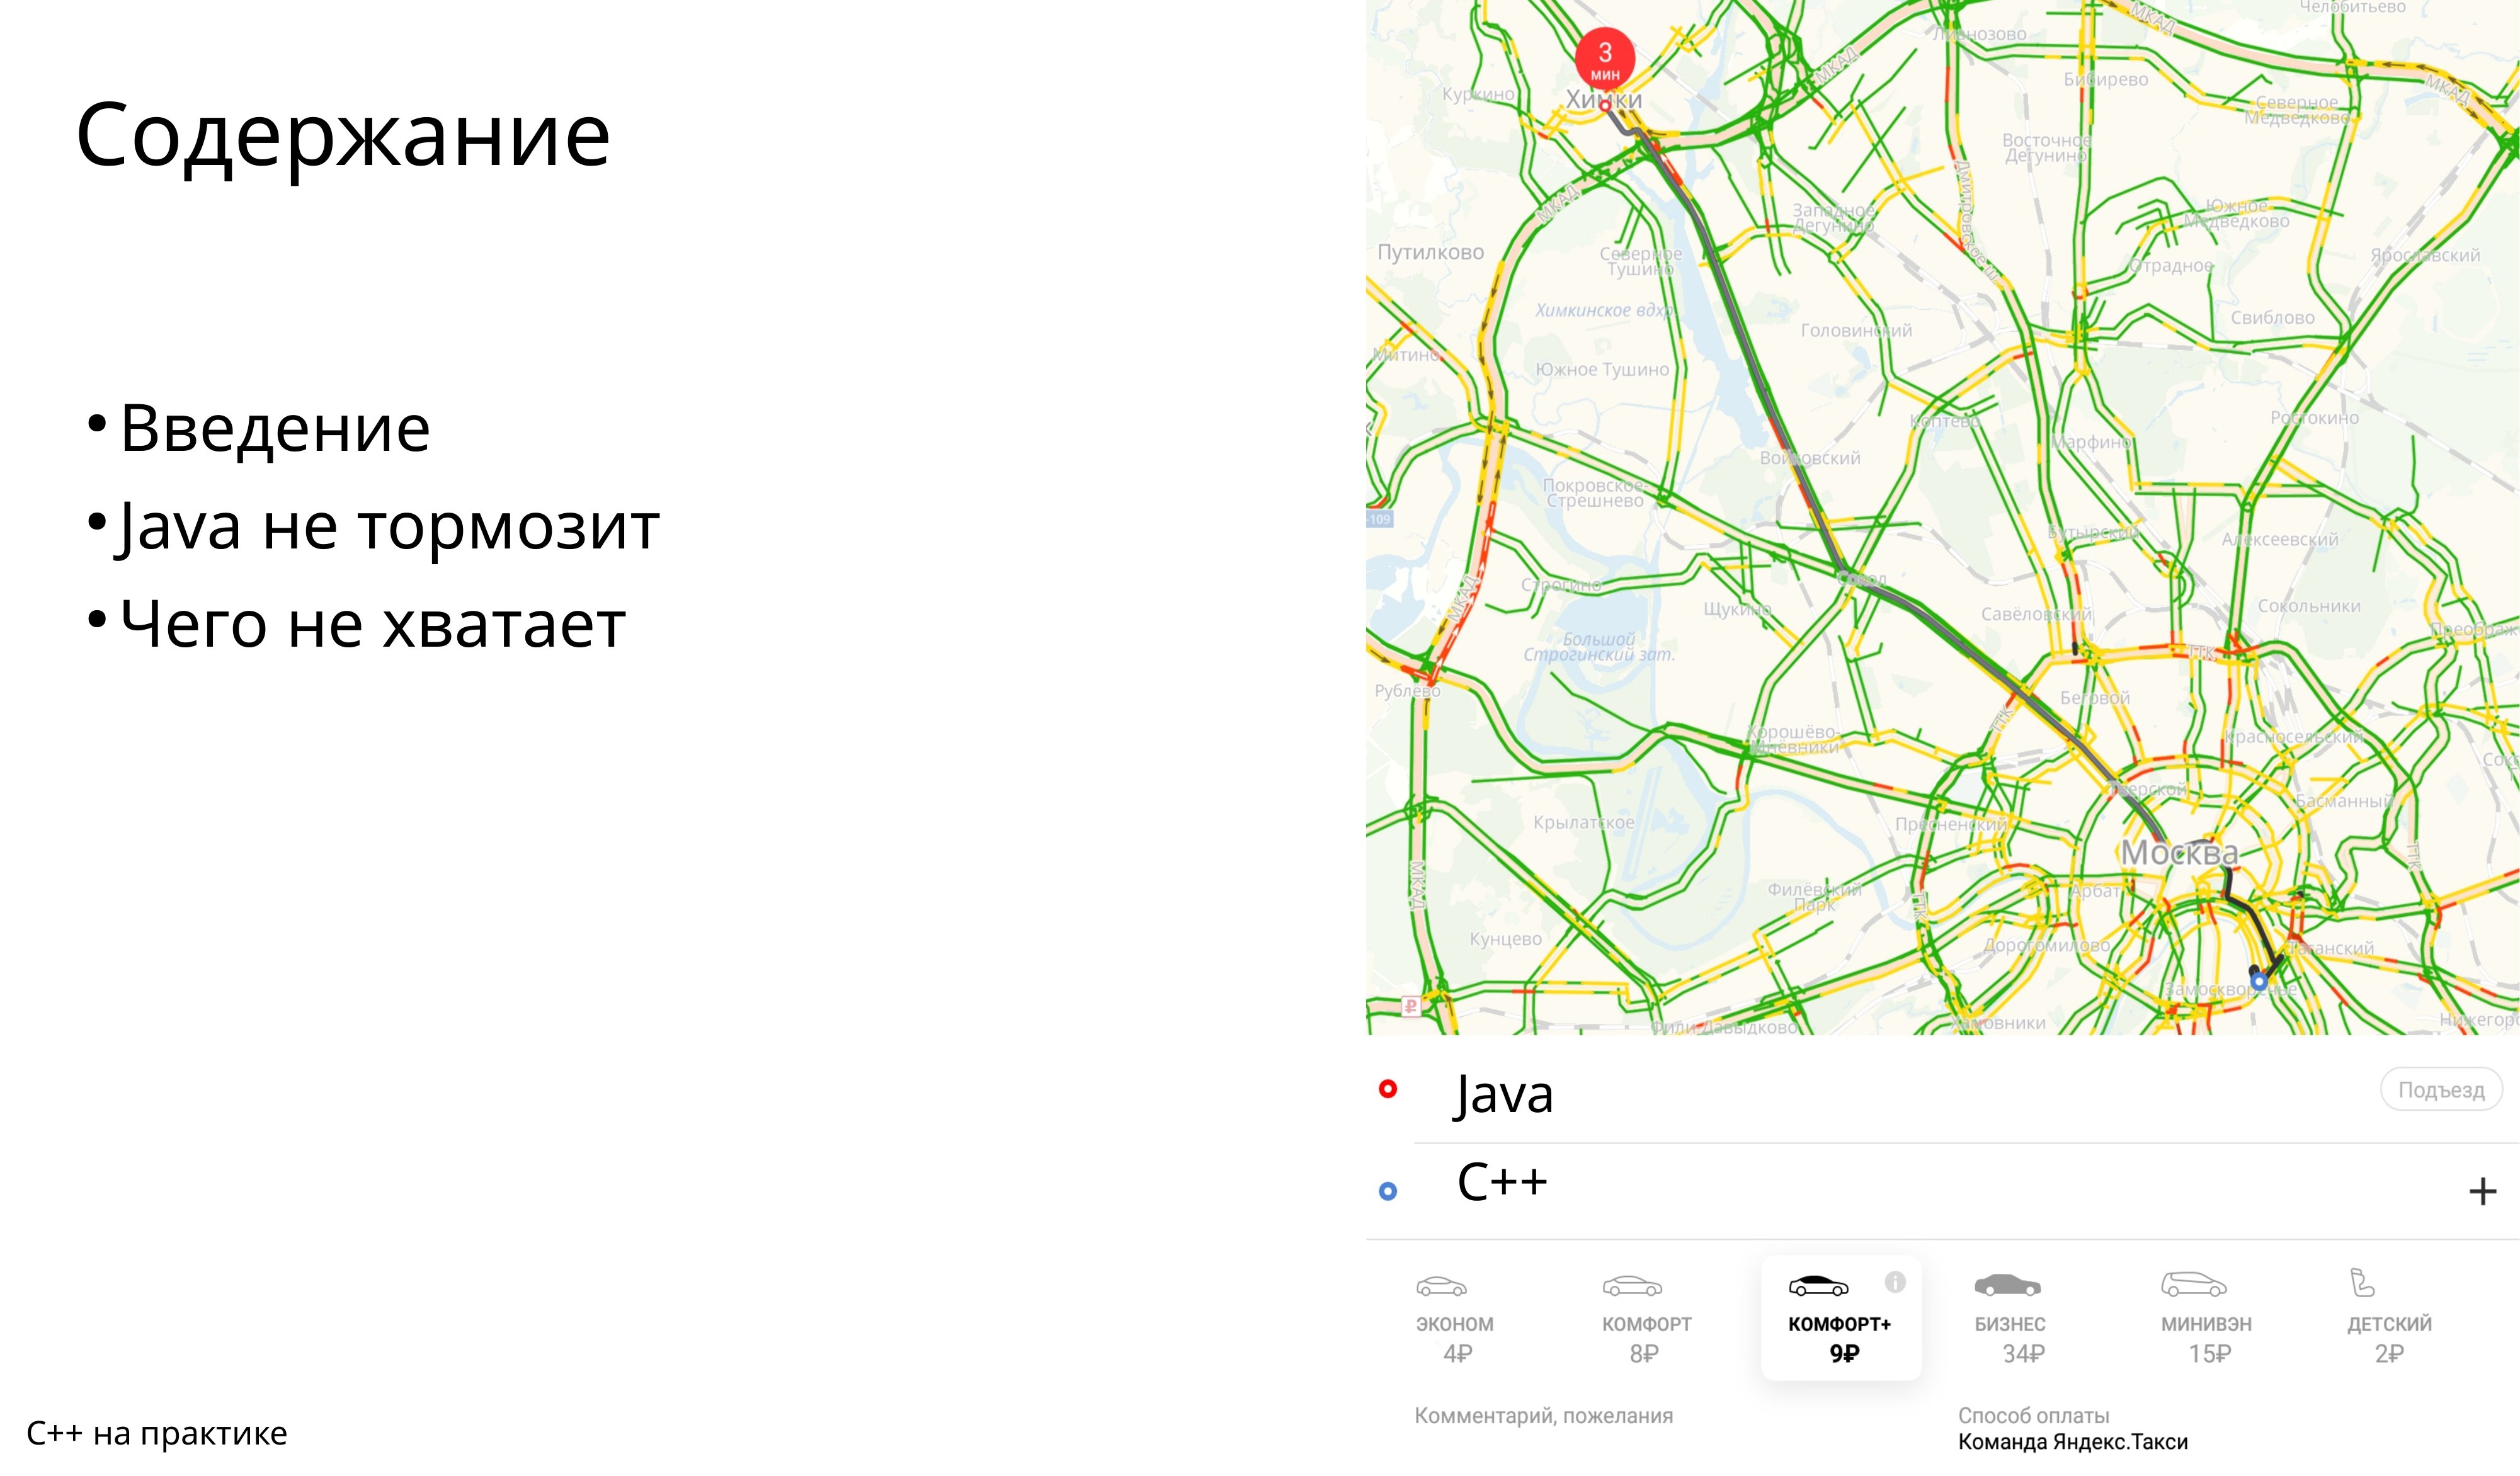

# Содержание
Введение
Java не тормозит
Чего не хватает
Java
C++
C++ на практике